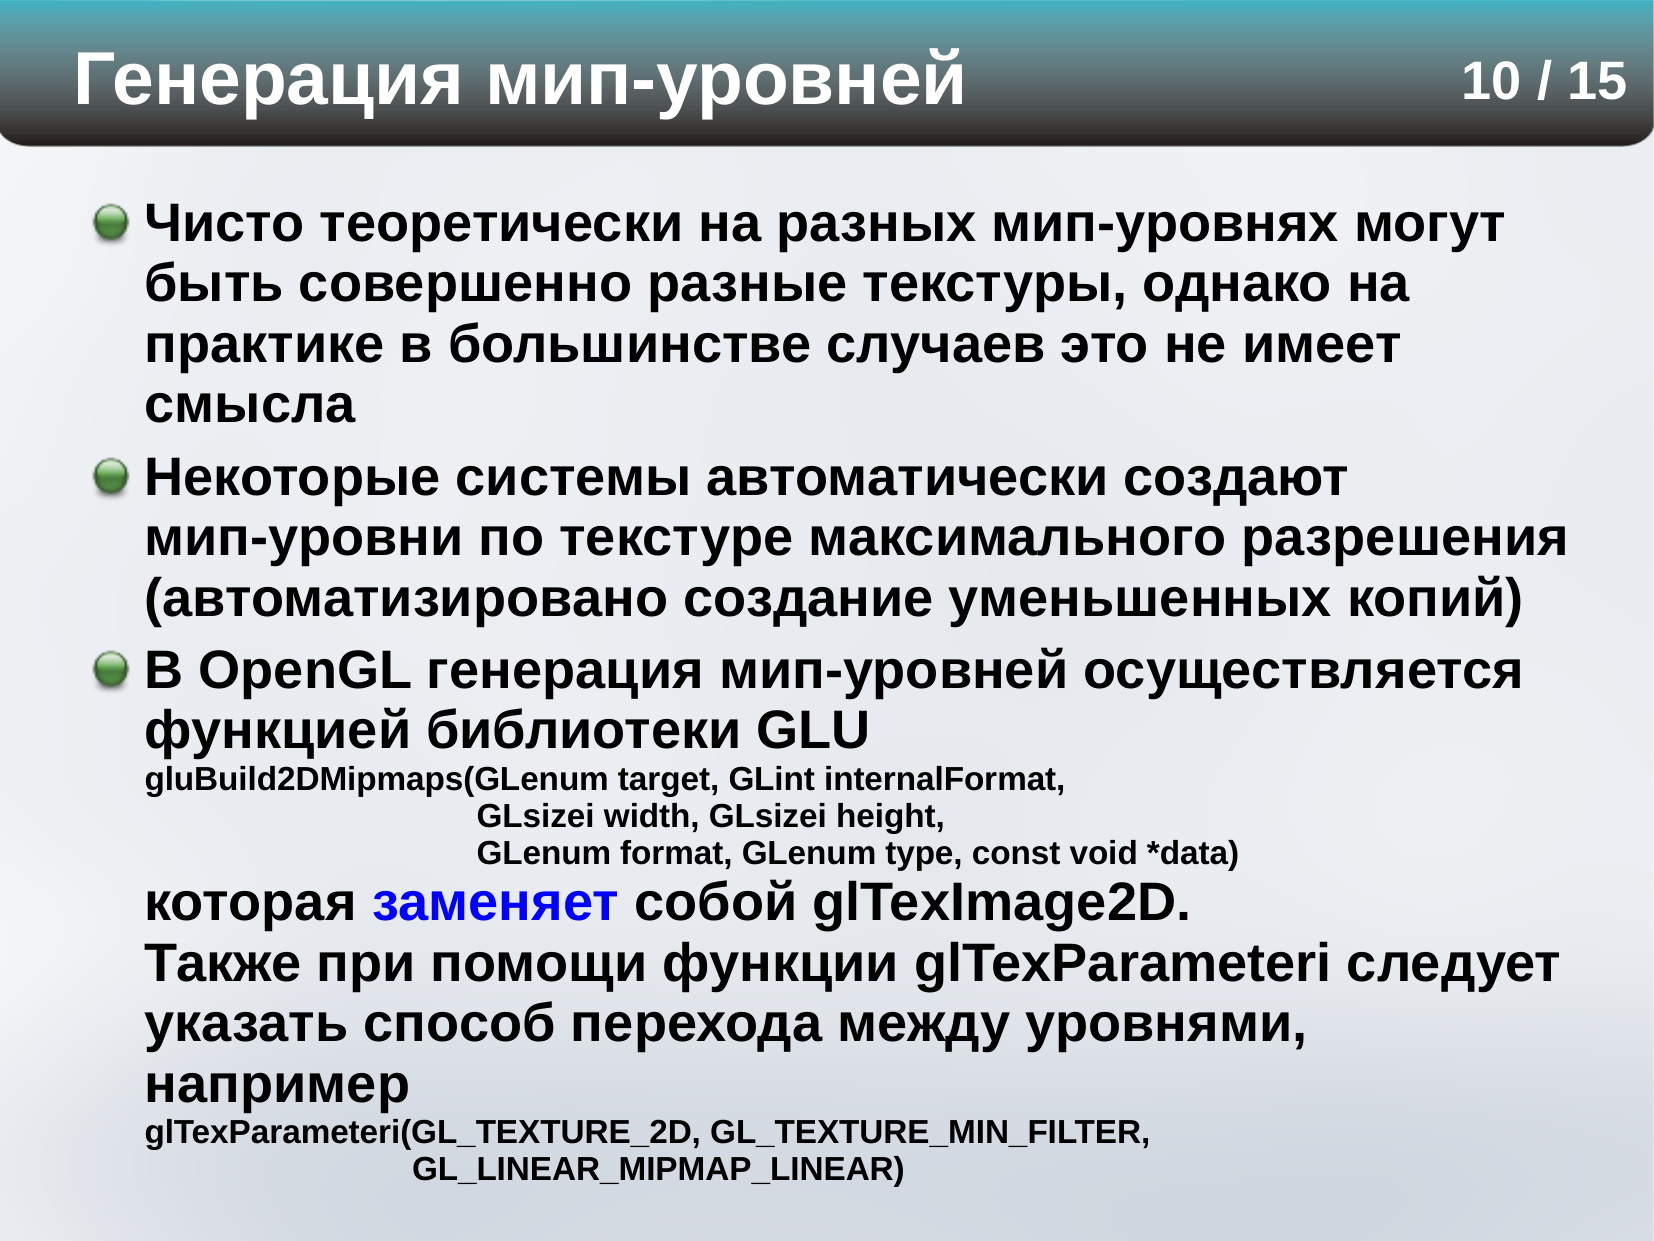

Генерация мип-уровней
Чисто теоретически на разных мип-уровнях могут быть совершенно разные текстуры, однако на практике в большинстве случаев это не имеет смысла
Некоторые системы автоматически создают
мип-уровни по текстуре максимального разрешения (автоматизировано создание уменьшенных копий)
В OpenGL генерация мип-уровней осуществляется функцией библиотеки GLU
gluBuild2DMipmaps(GLenum target, GLint internalFormat,
 GLsizei width, GLsizei height,
 GLenum format, GLenum type, const void *data)
которая заменяет собой glTexImage2D.
Также при помощи функции glTexParameteri следует указать способ перехода между уровнями, например
glTexParameteri(GL_TEXTURE_2D, GL_TEXTURE_MIN_FILTER,
 GL_LINEAR_MIPMAP_LINEAR)